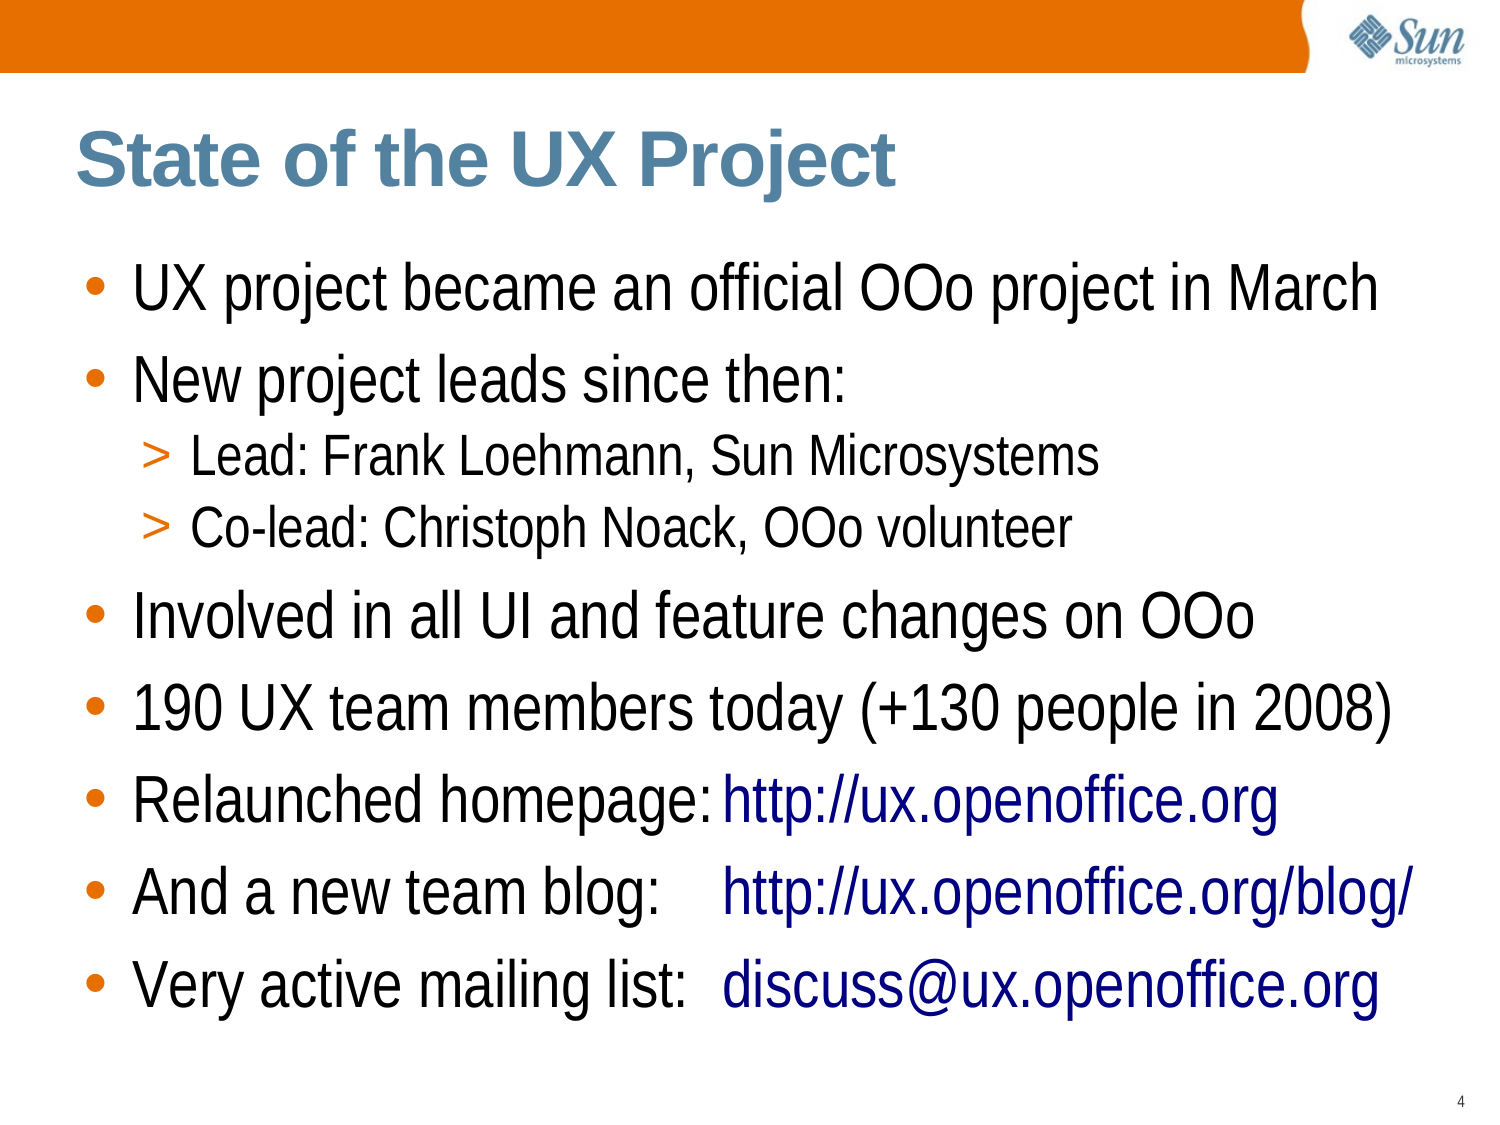

# State of the UX Project
UX project became an official OOo project in March
New project leads since then:
Lead: Frank Loehmann, Sun Microsystems
Co-lead: Christoph Noack, OOo volunteer
Involved in all UI and feature changes on OOo
190 UX team members today (+130 people in 2008)
Relaunched homepage:	http://ux.openoffice.org
And a new team blog: 	http://ux.openoffice.org/blog/
Very active mailing list:	discuss@ux.openoffice.org